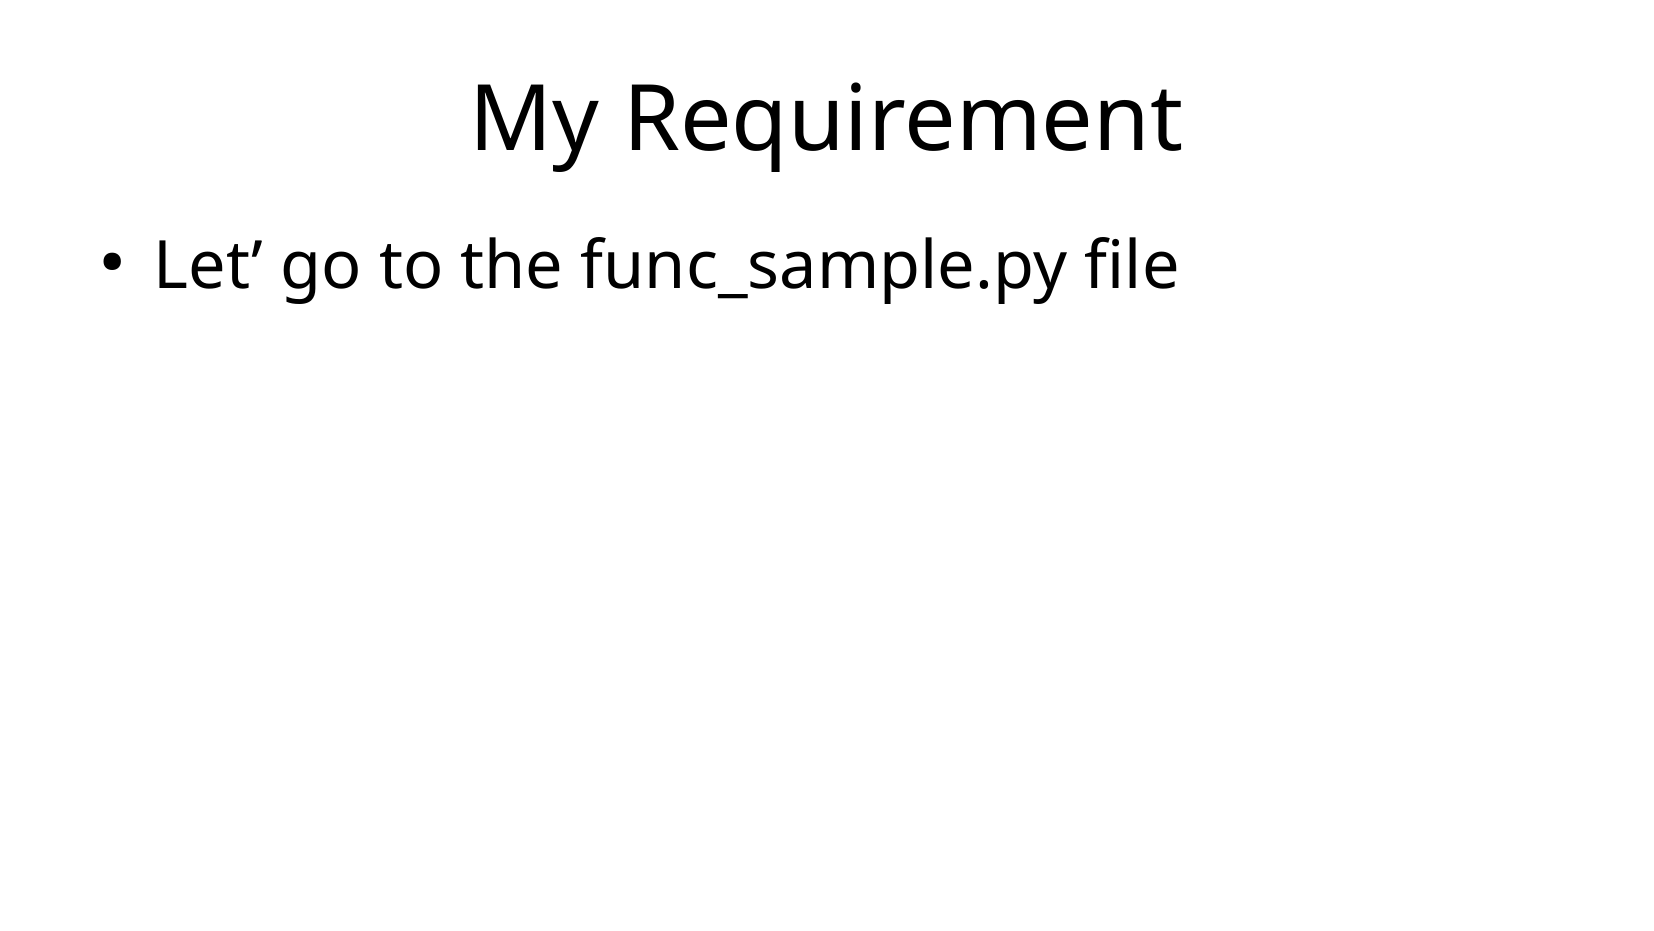

# My Requirement
Let’ go to the func_sample.py file